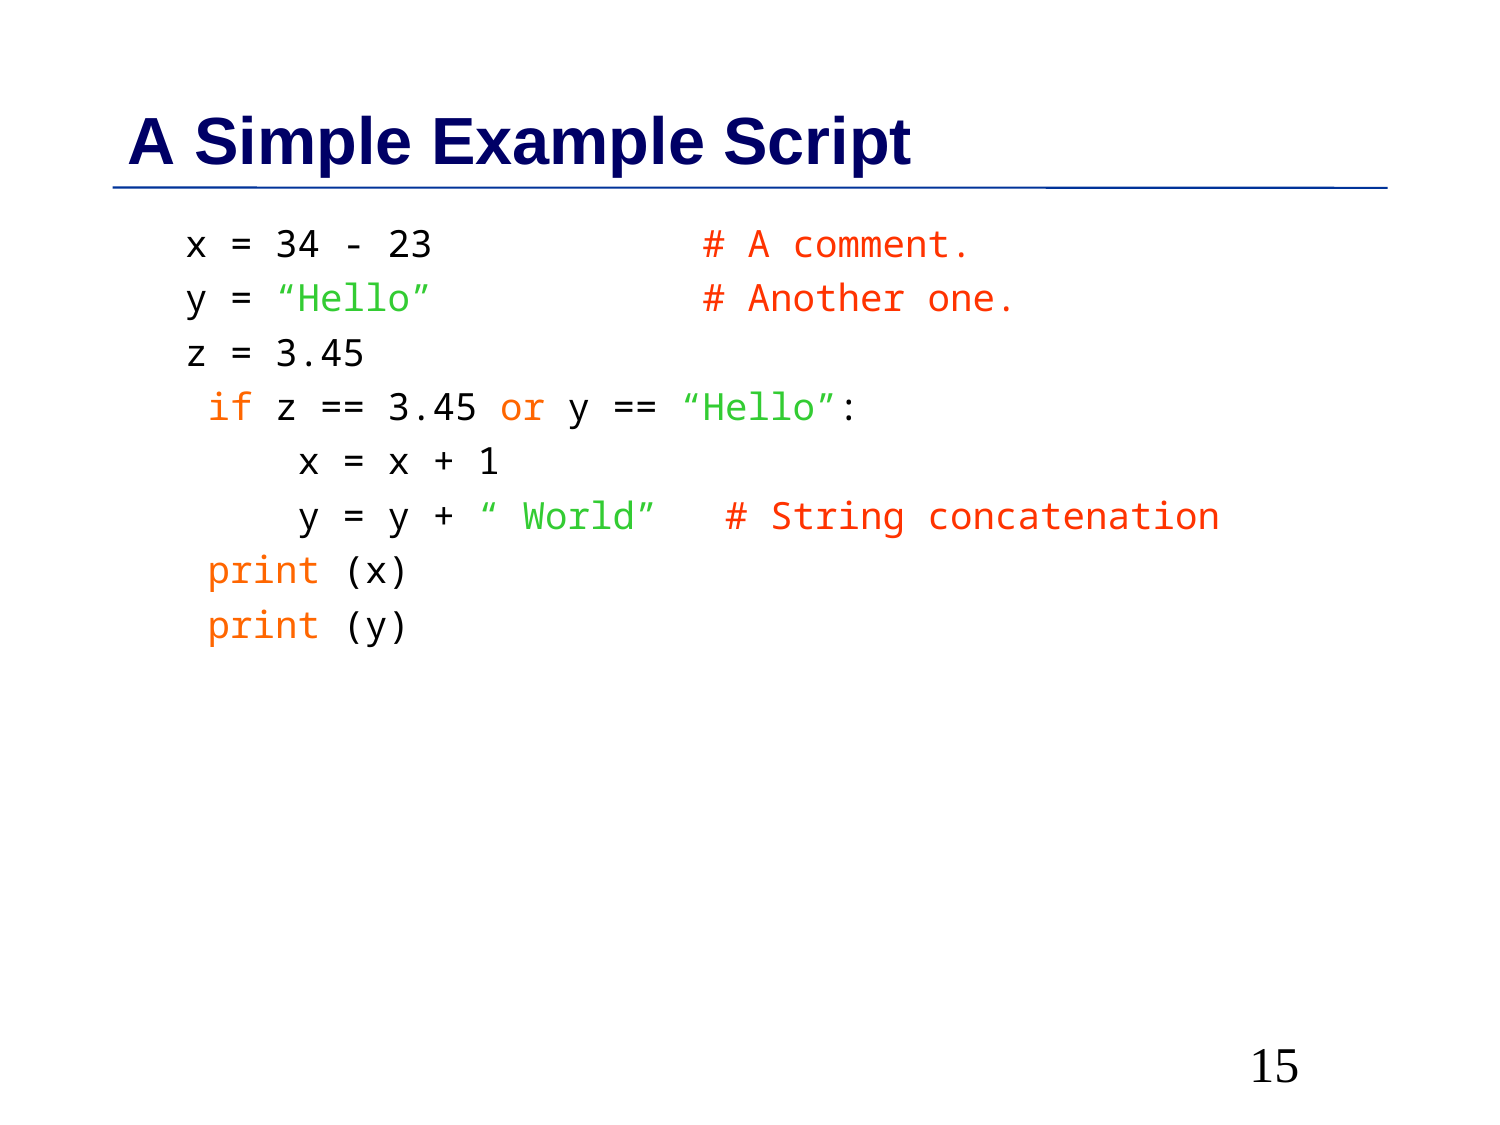

# A Simple Example Script
x = 34 - 23 # A comment.
y = “Hello” # Another one.
z = 3.45
 if z == 3.45 or y == “Hello”:
 x = x + 1
 y = y + “ World” # String concatenation
 print (x)
 print (y)